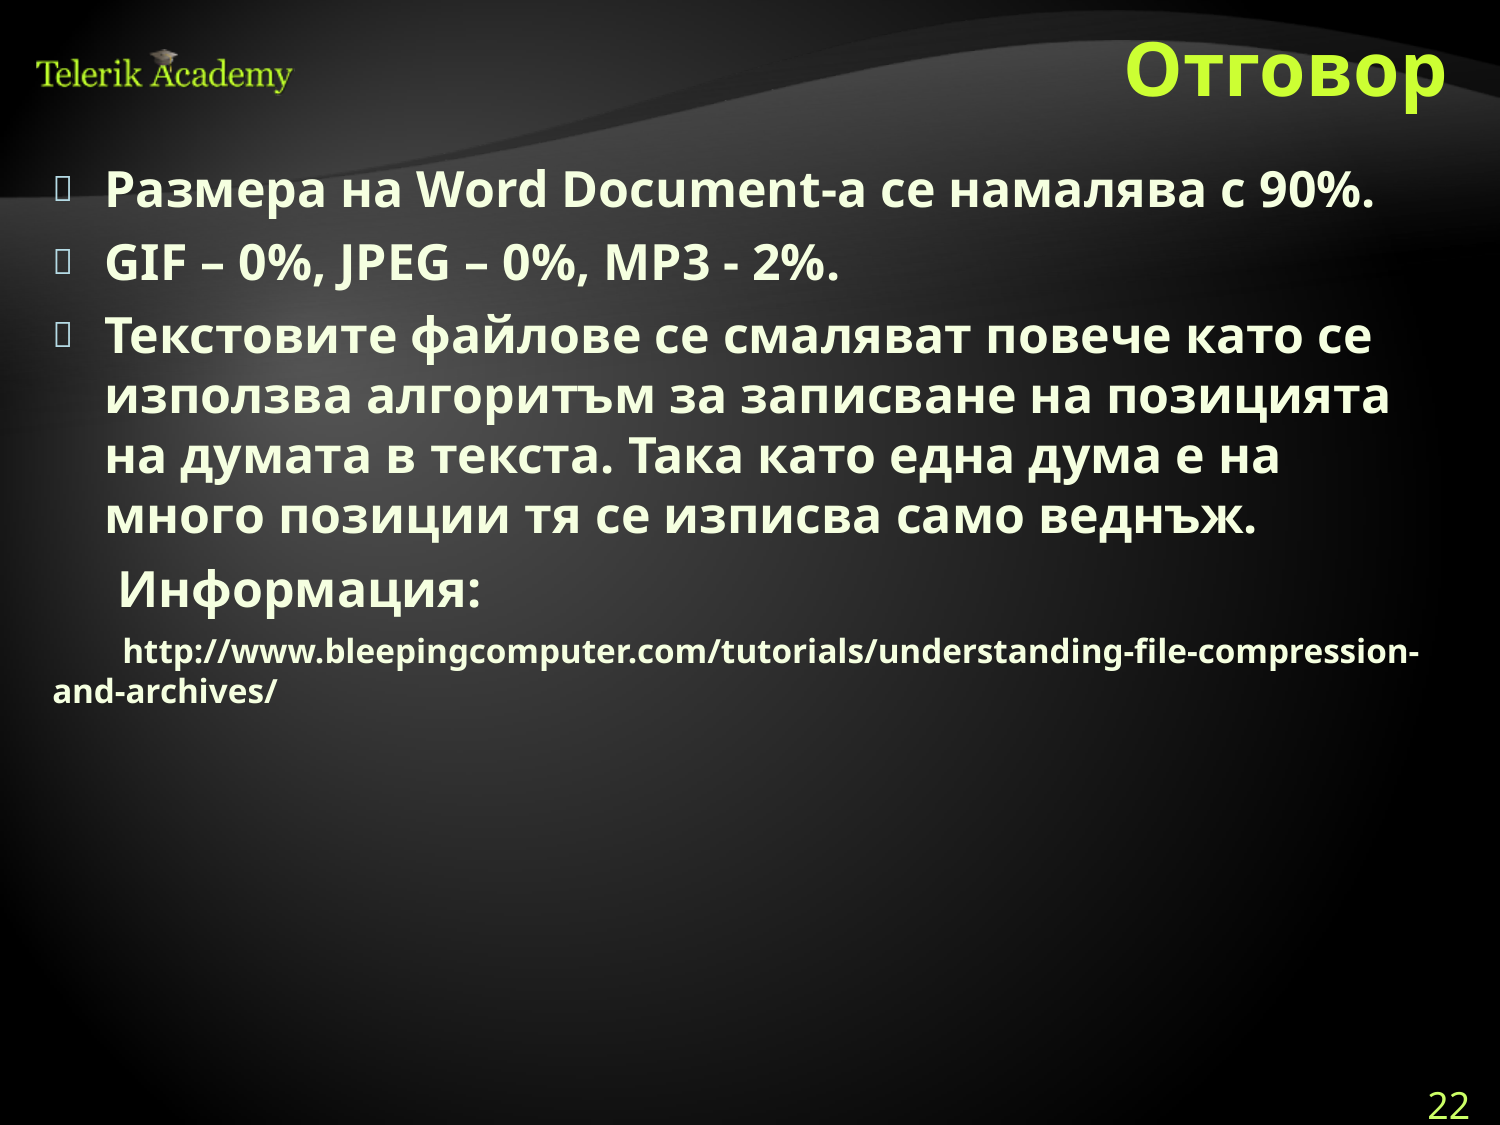

# Отговор
Размера на Word Document-a се намалява с 90%.
GIF – 0%, JPEG – 0%, MP3 - 2%.
Teкстовите файлове се смаляват повече като се използва алгоритъм за записване на позицията на думата в текста. Така като една дума е на много позиции тя се изписва само веднъж.
 Информация:
 http://www.bleepingcomputer.com/tutorials/understanding-file-compression-and-archives/